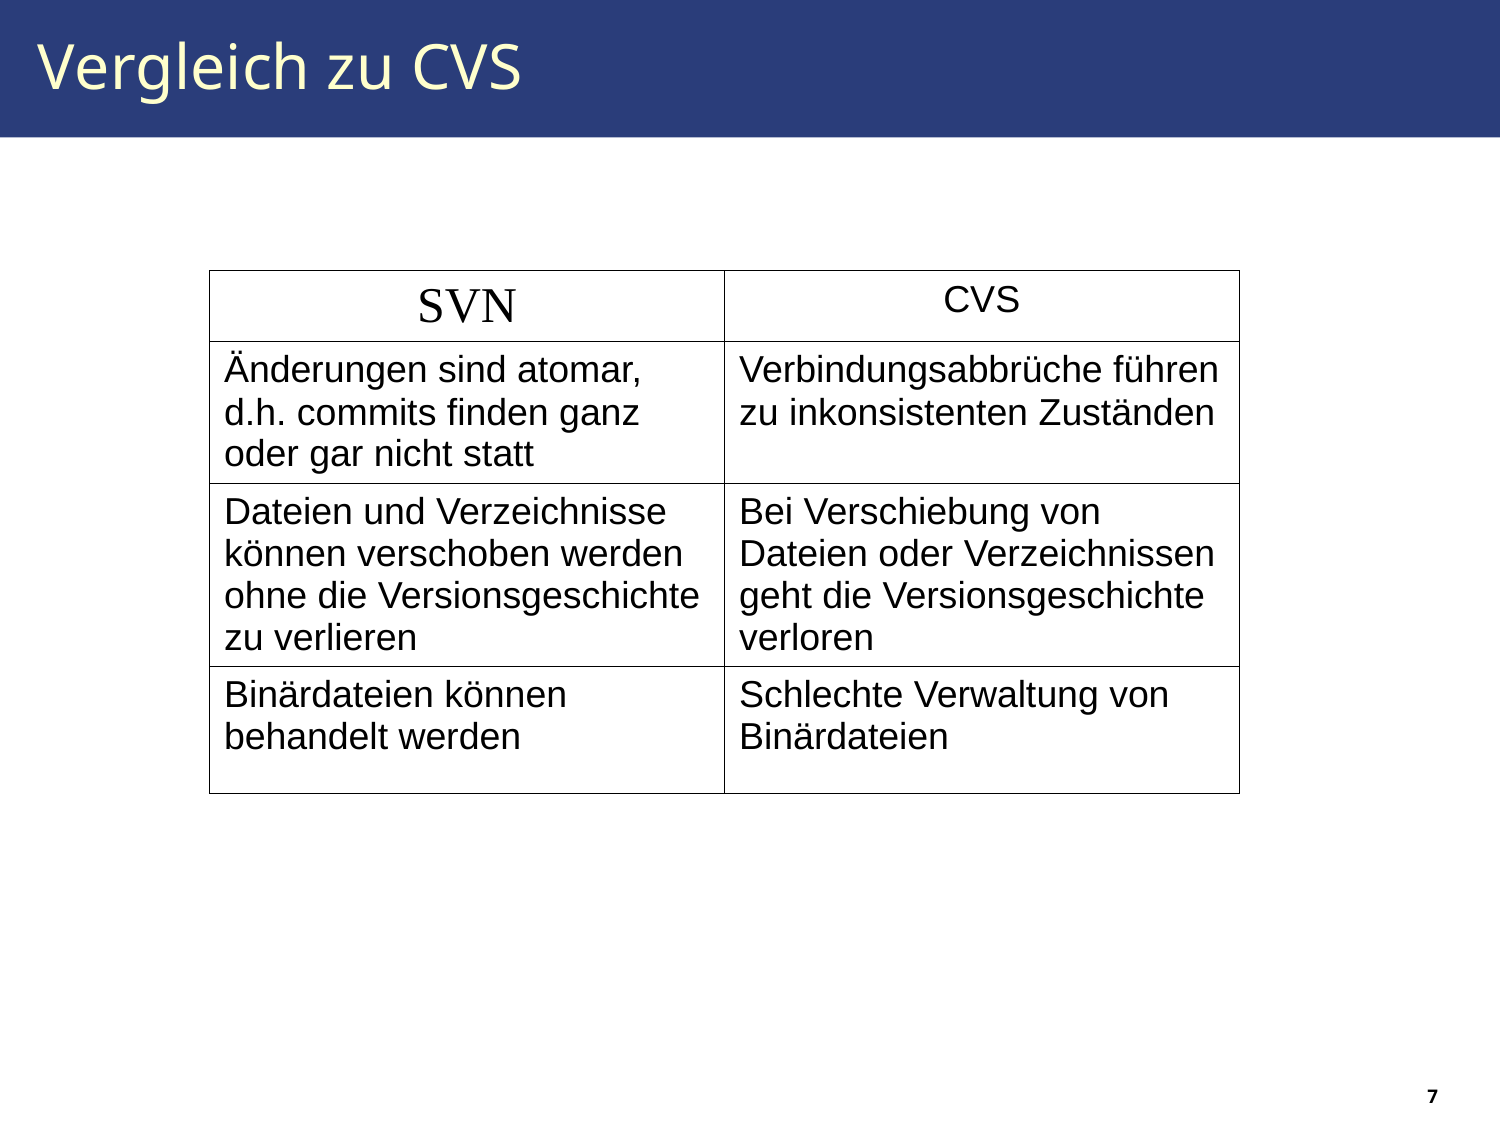

# Vergleich zu CVS
| SVN | CVS |
| --- | --- |
| Änderungen sind atomar, d.h. commits finden ganz oder gar nicht statt | Verbindungsabbrüche führen zu inkonsistenten Zuständen |
| Dateien und Verzeichnisse können verschoben werden ohne die Versionsgeschichte zu verlieren | Bei Verschiebung von Dateien oder Verzeichnissen geht die Versionsgeschichte verloren |
| Binärdateien können behandelt werden | Schlechte Verwaltung von Binärdateien |
7